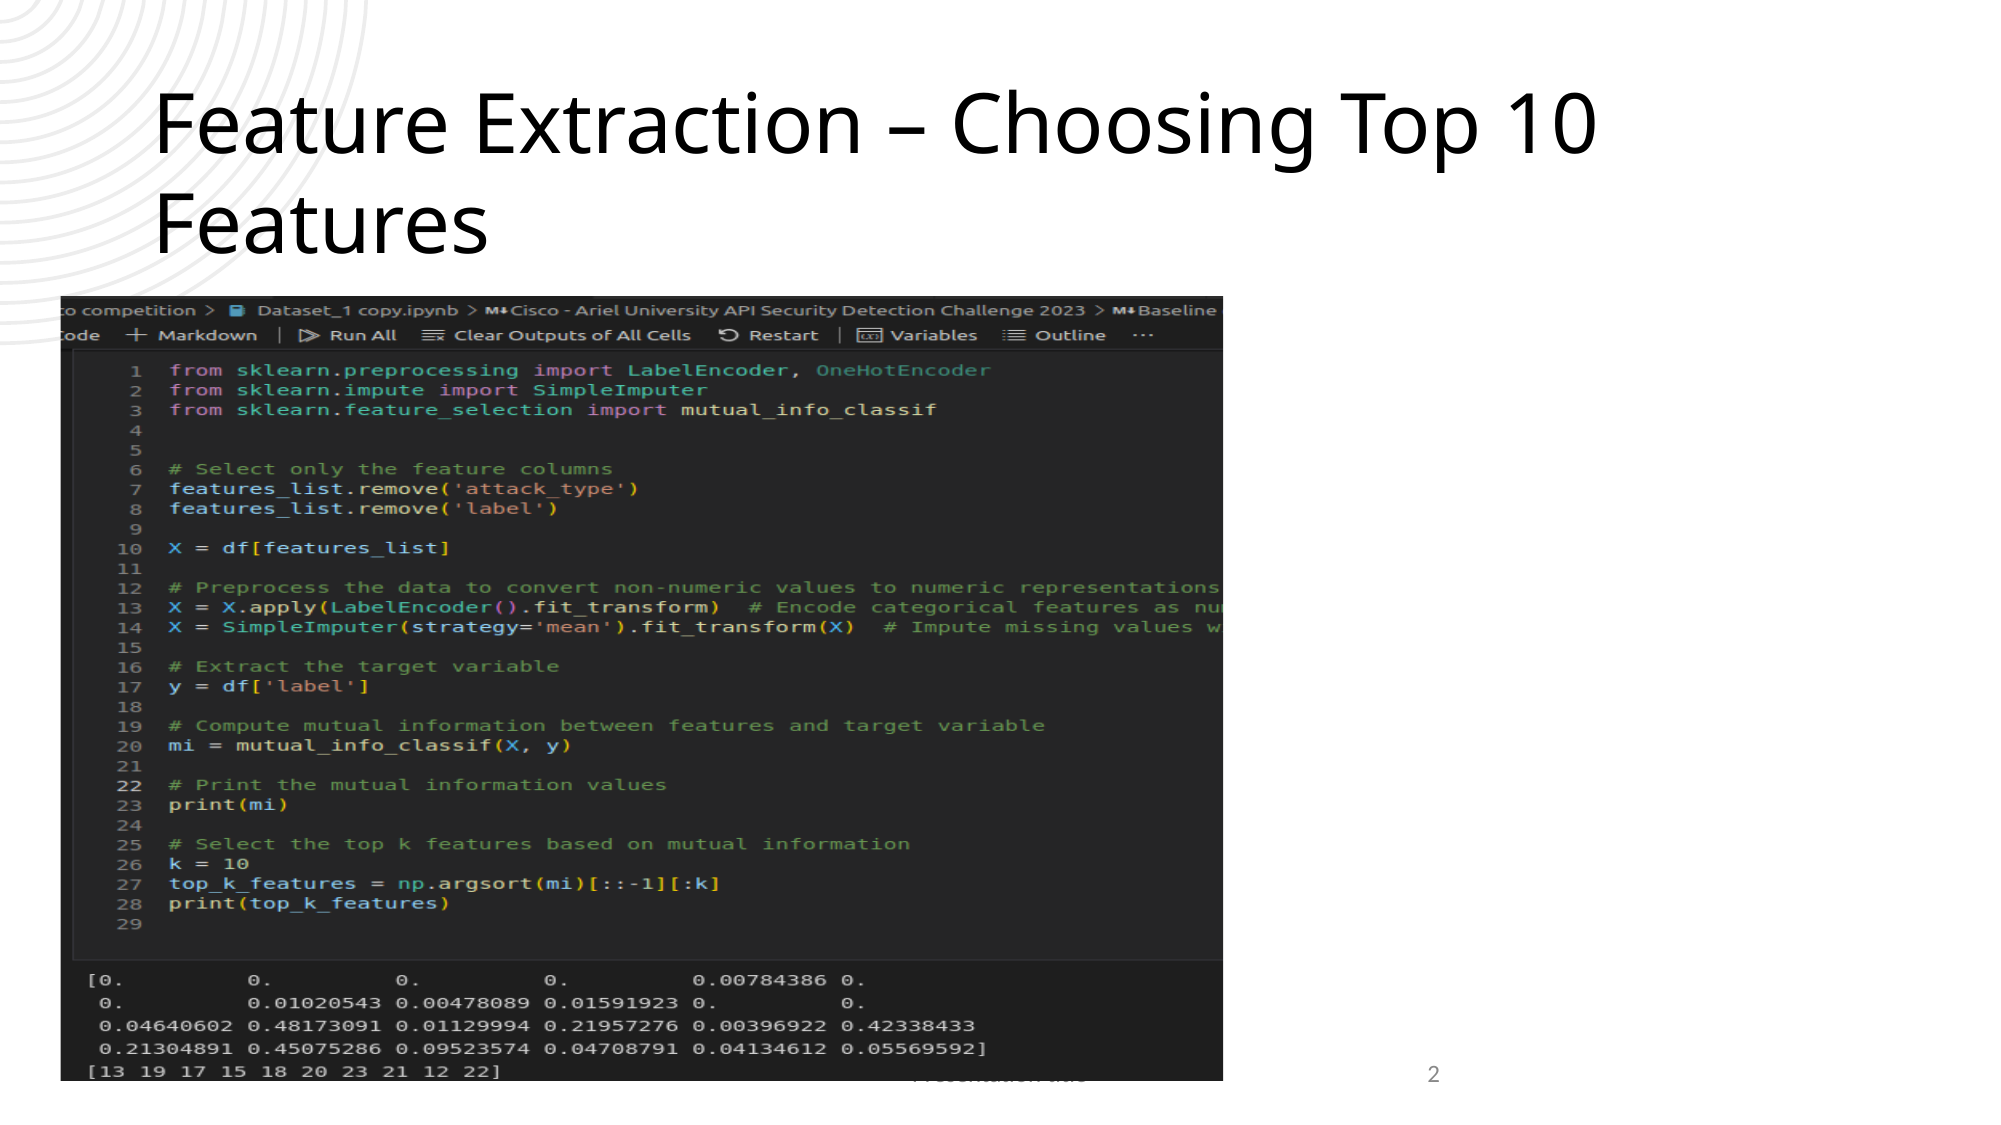

# Feature Extraction – Choosing Top 10 Features
Presentation title